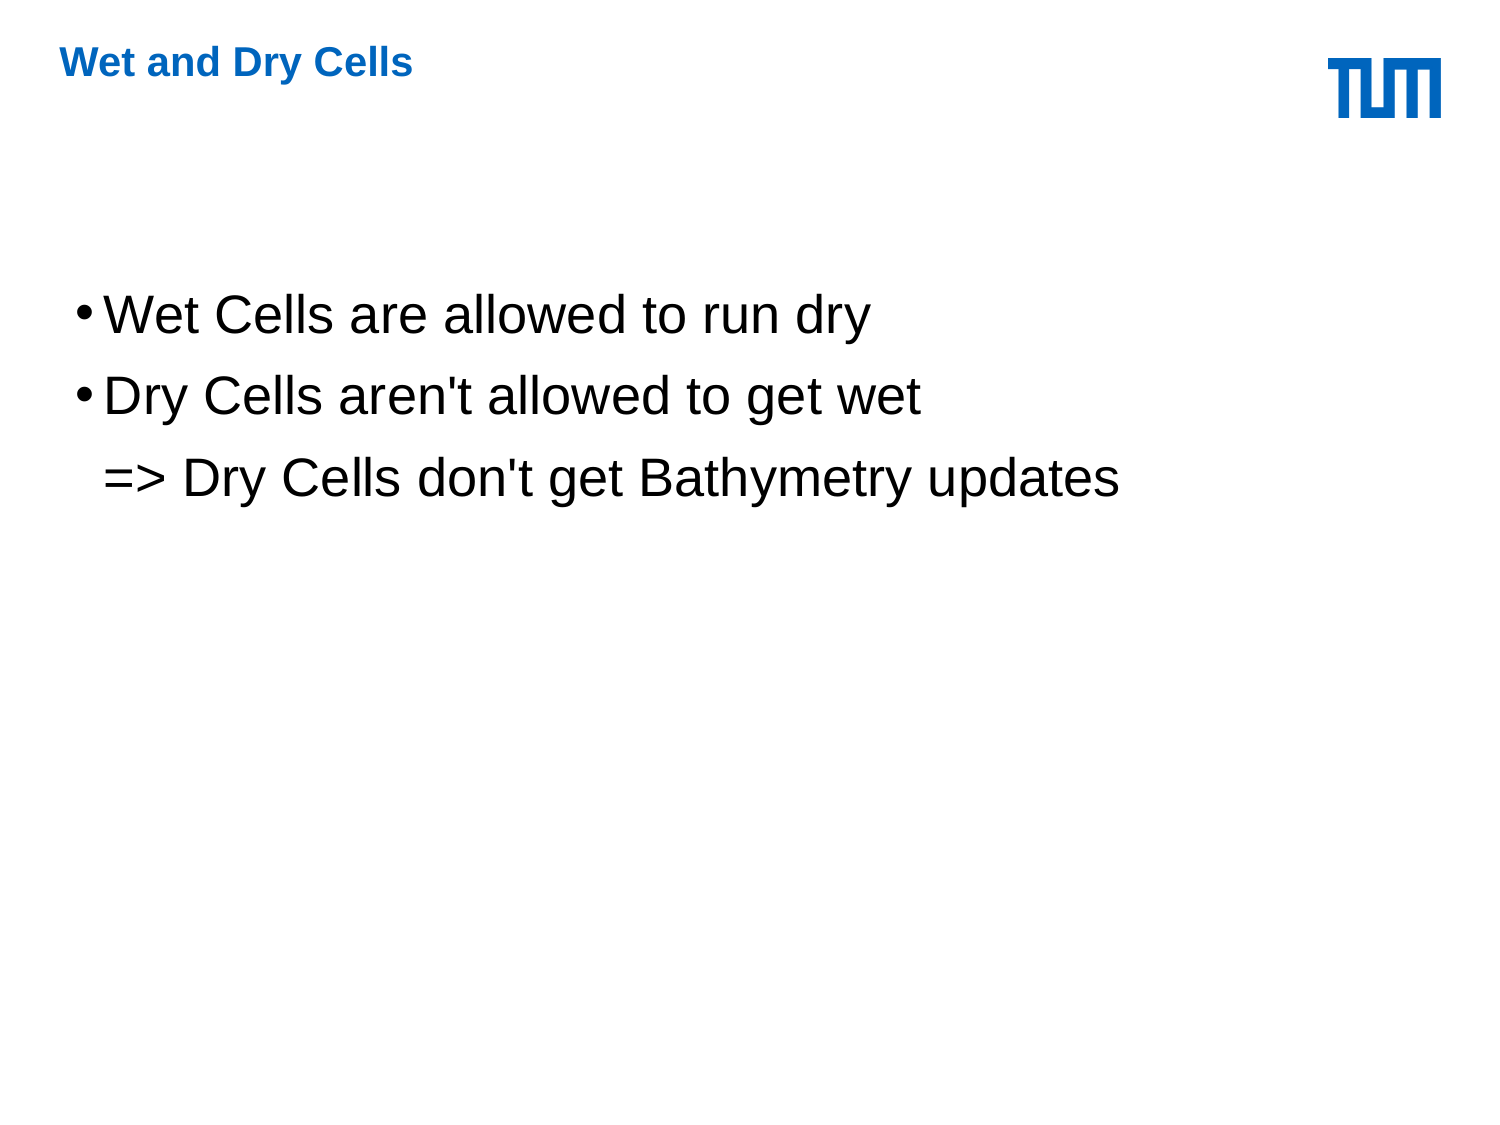

# Wet and Dry Cells
Wet Cells are allowed to run dry
Dry Cells aren't allowed to get wet
=> Dry Cells don't get Bathymetry updates